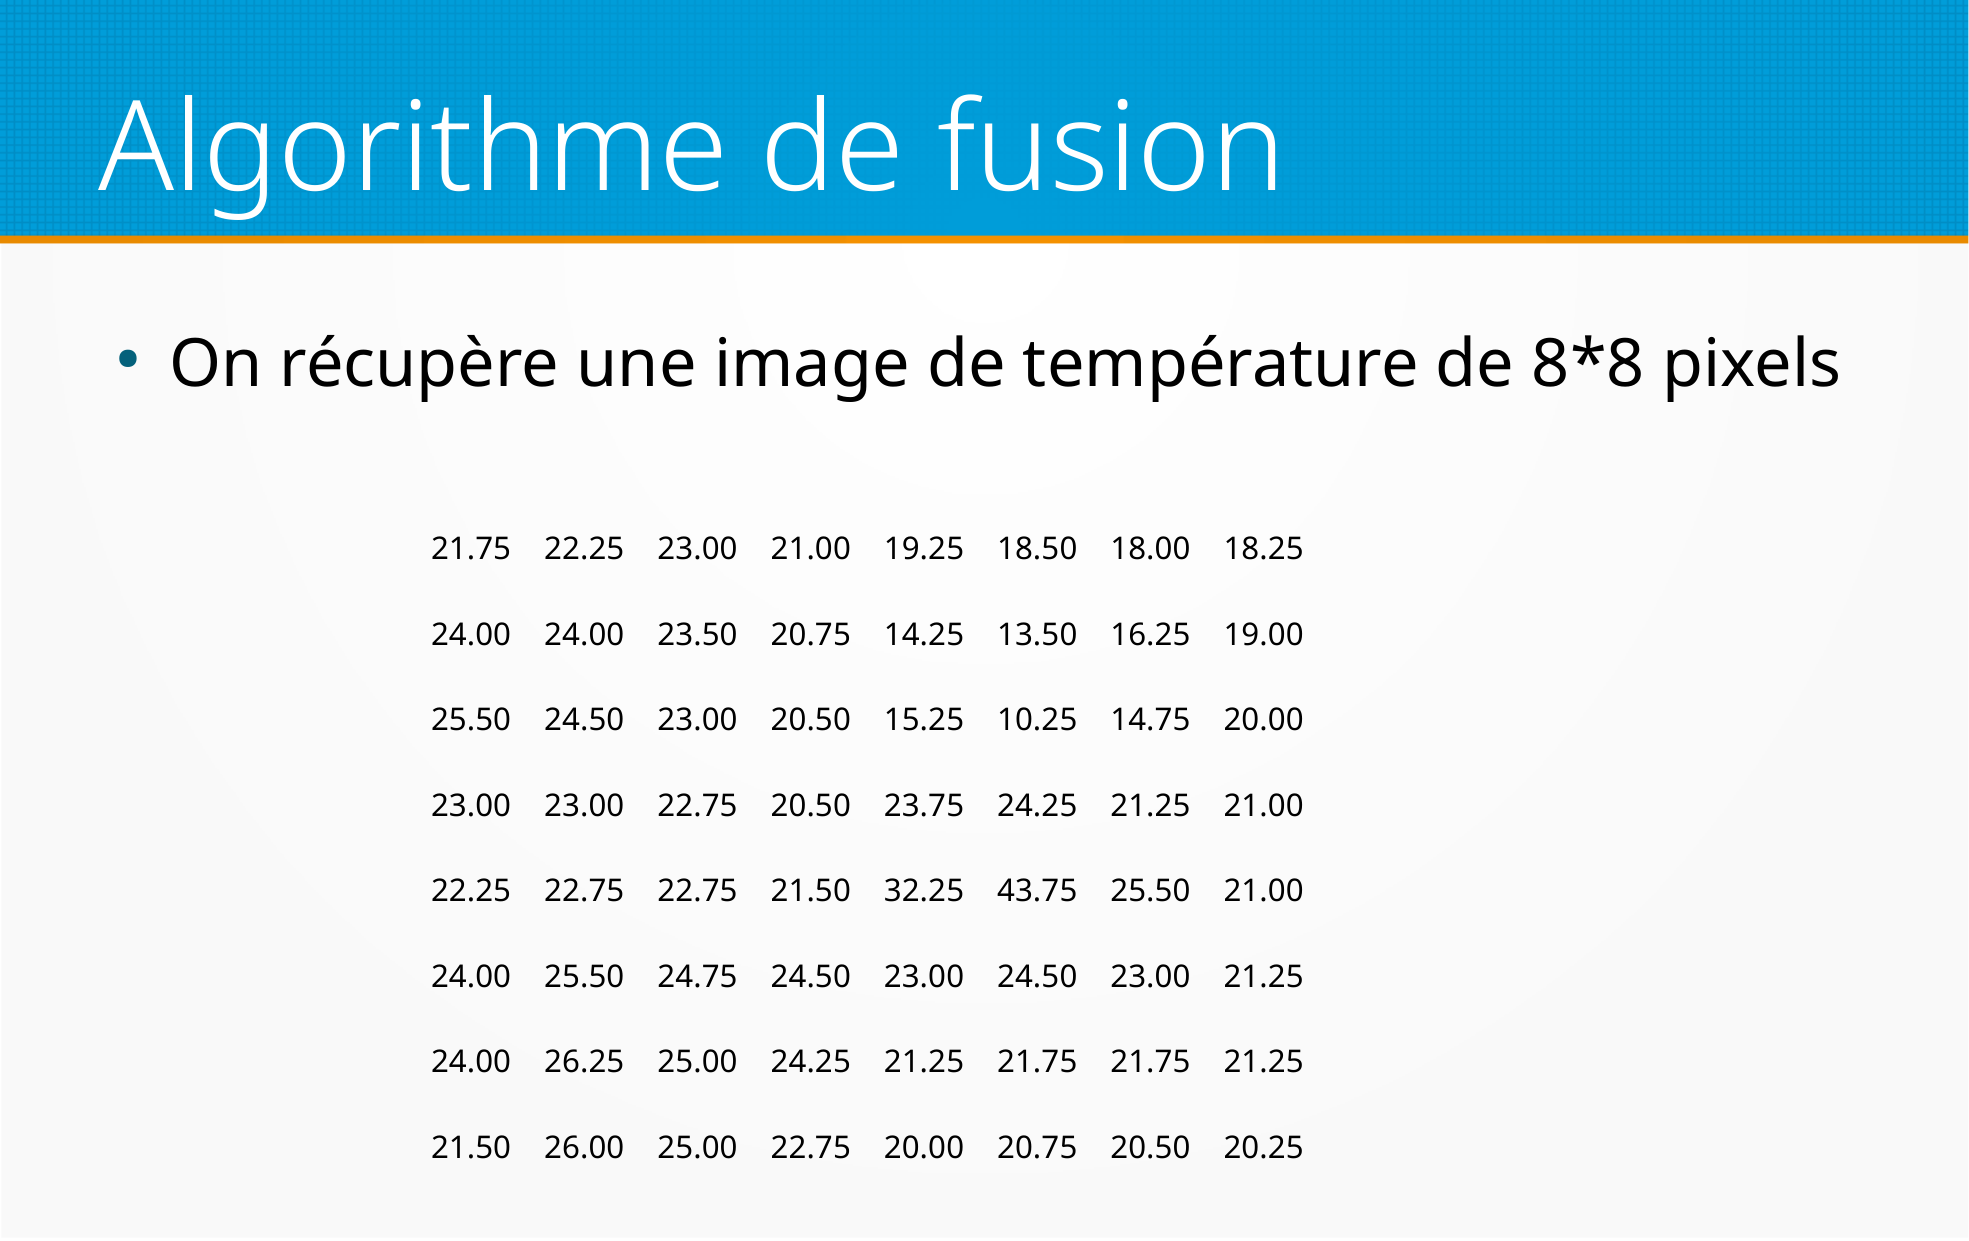

# Algorithme de fusion
On récupère une image de température de 8*8 pixels
21.75 22.25 23.00 21.00 19.25 18.50 18.00 18.25
24.00 24.00 23.50 20.75 14.25 13.50 16.25 19.00
25.50 24.50 23.00 20.50 15.25 10.25 14.75 20.00
23.00 23.00 22.75 20.50 23.75 24.25 21.25 21.00
22.25 22.75 22.75 21.50 32.25 43.75 25.50 21.00
24.00 25.50 24.75 24.50 23.00 24.50 23.00 21.25
24.00 26.25 25.00 24.25 21.25 21.75 21.75 21.25
21.50 26.00 25.00 22.75 20.00 20.75 20.50 20.25